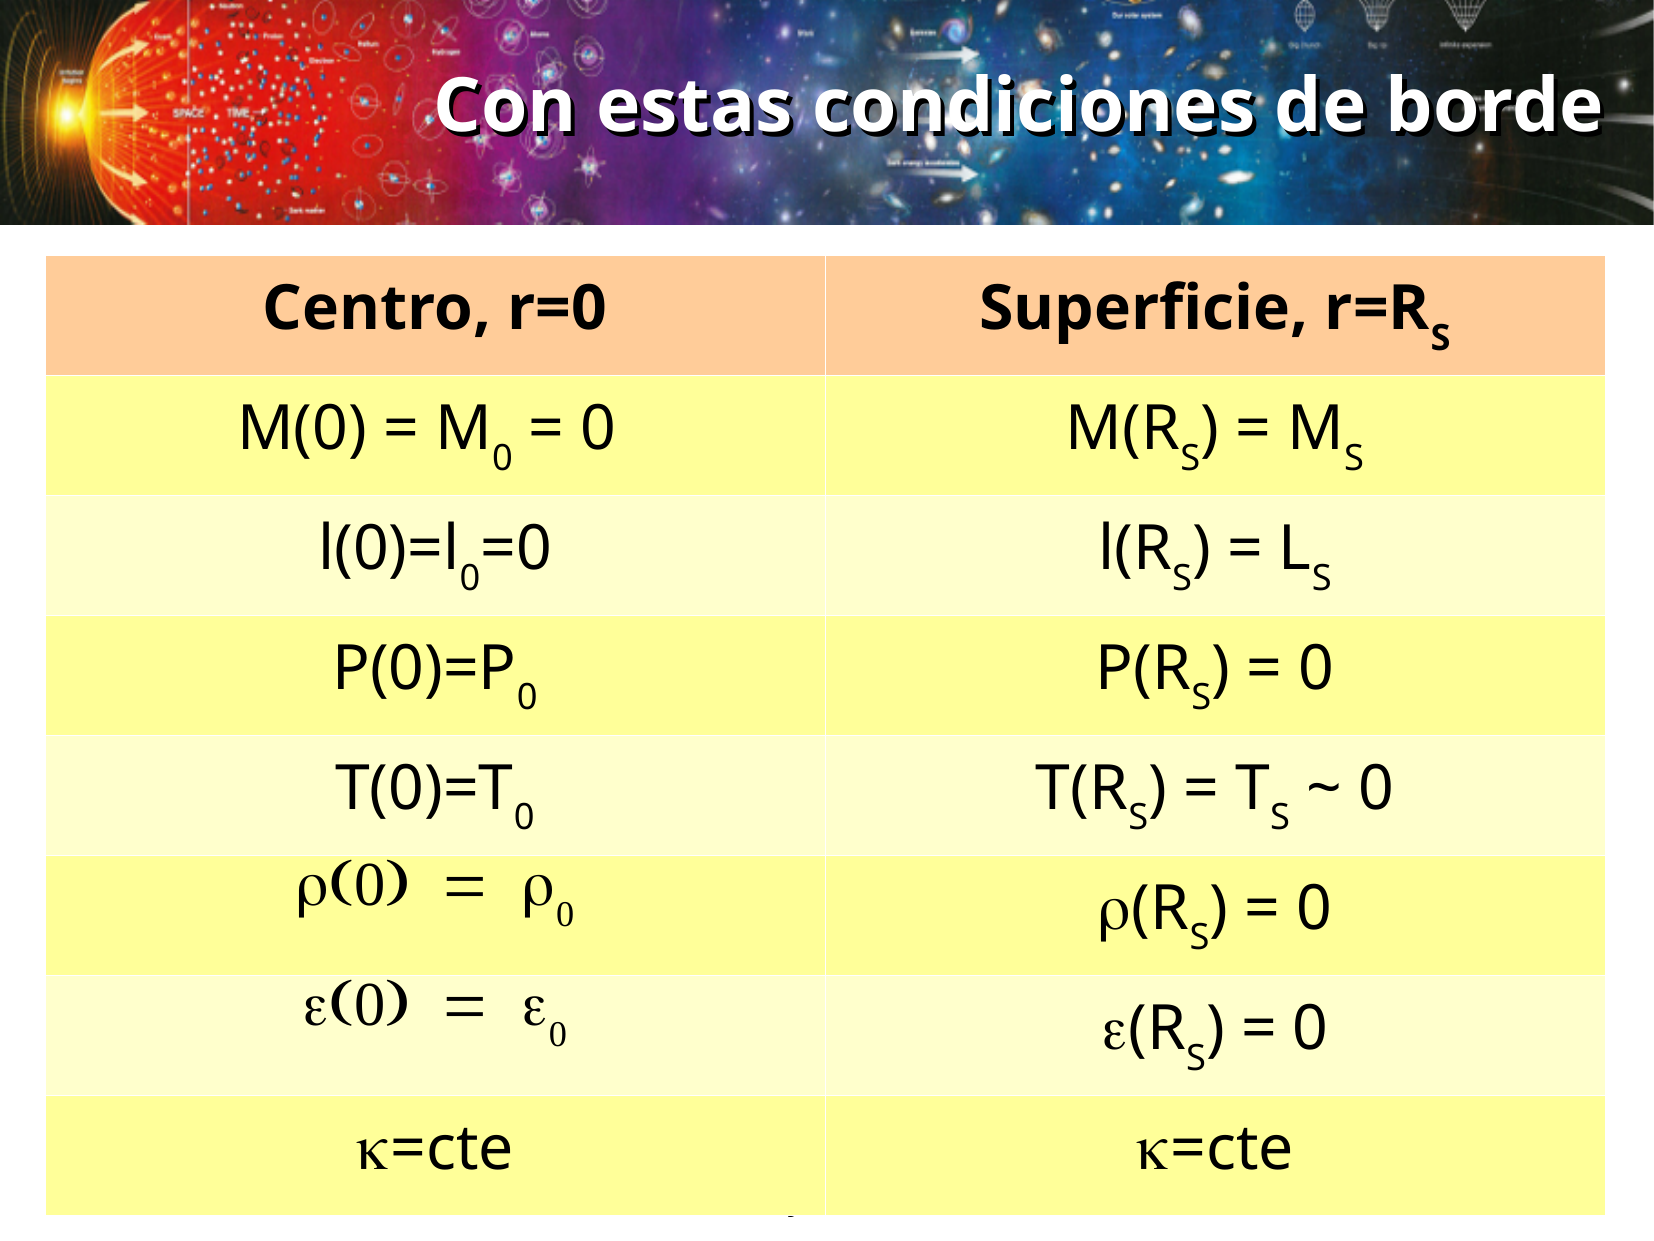

# Con estas condiciones de borde
| Centro, r=0 | Superficie, r=RS |
| --- | --- |
| M(0) = M0 = 0 | M(RS) = MS |
| l(0)=l0=0 | l(RS) = LS |
| P(0)=P0 | P(RS) = 0 |
| T(0)=T0 | T(RS) = TS ~ 0 |
| r(0) = r0 | r(RS) = 0 |
| e(0) = e0 | e(RS) = 0 |
| k=cte | k=cte |
H. Asorey - Física IV B
9